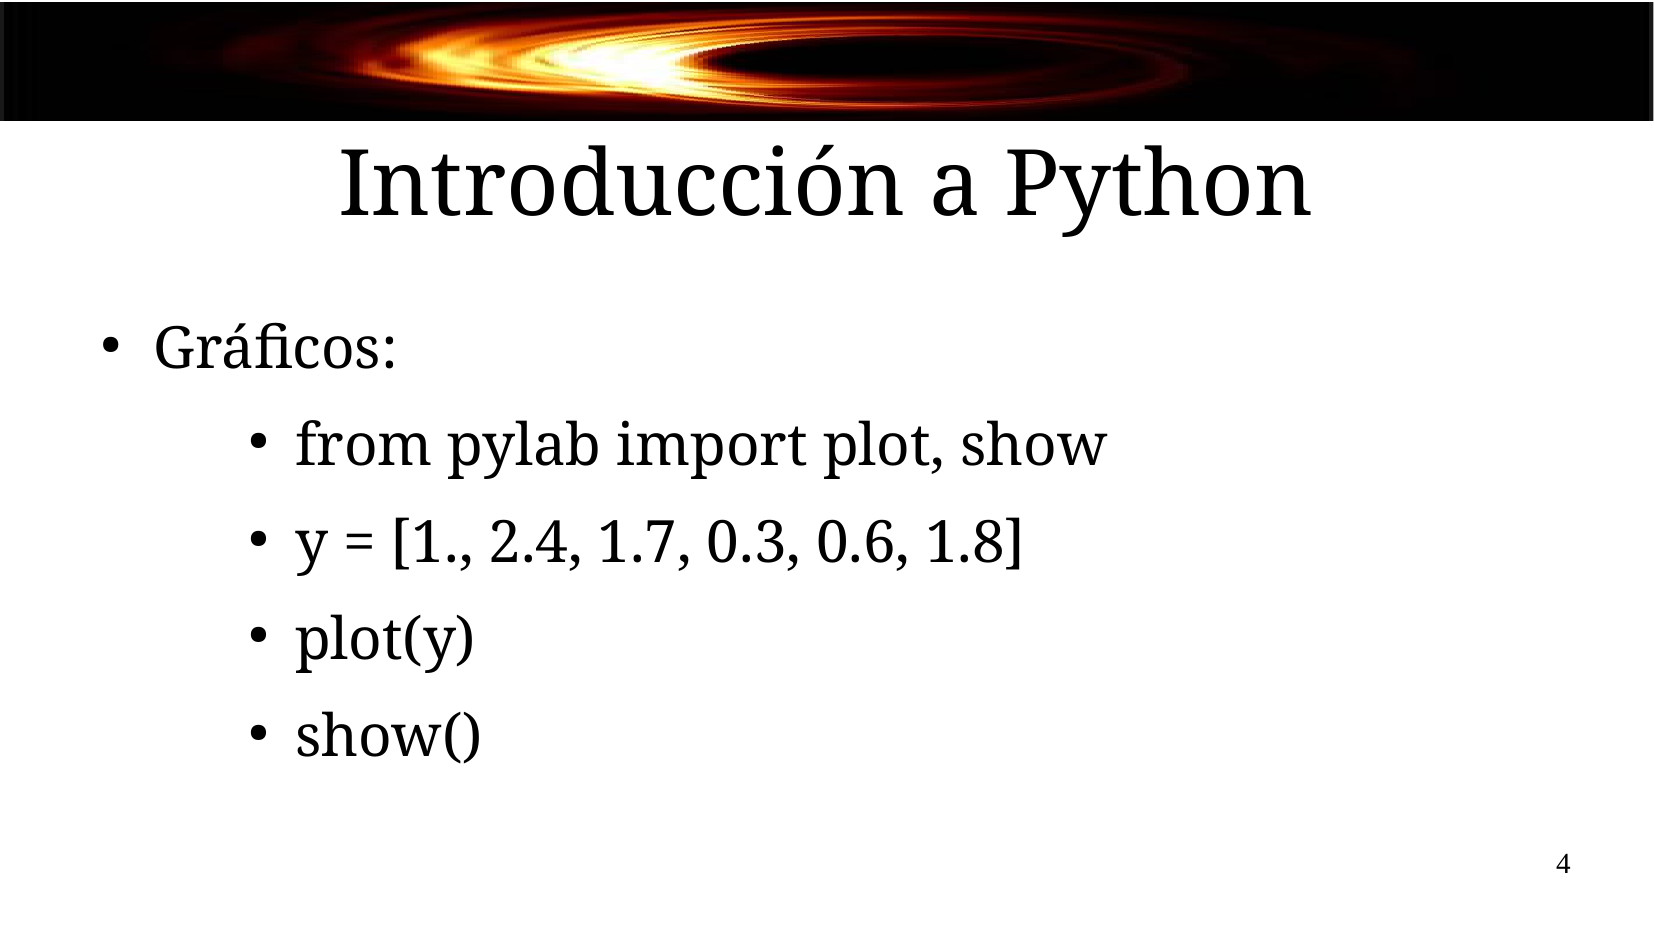

# Introducción a Python
Gráficos:
from pylab import plot, show
y = [1., 2.4, 1.7, 0.3, 0.6, 1.8]
plot(y)
show()
4